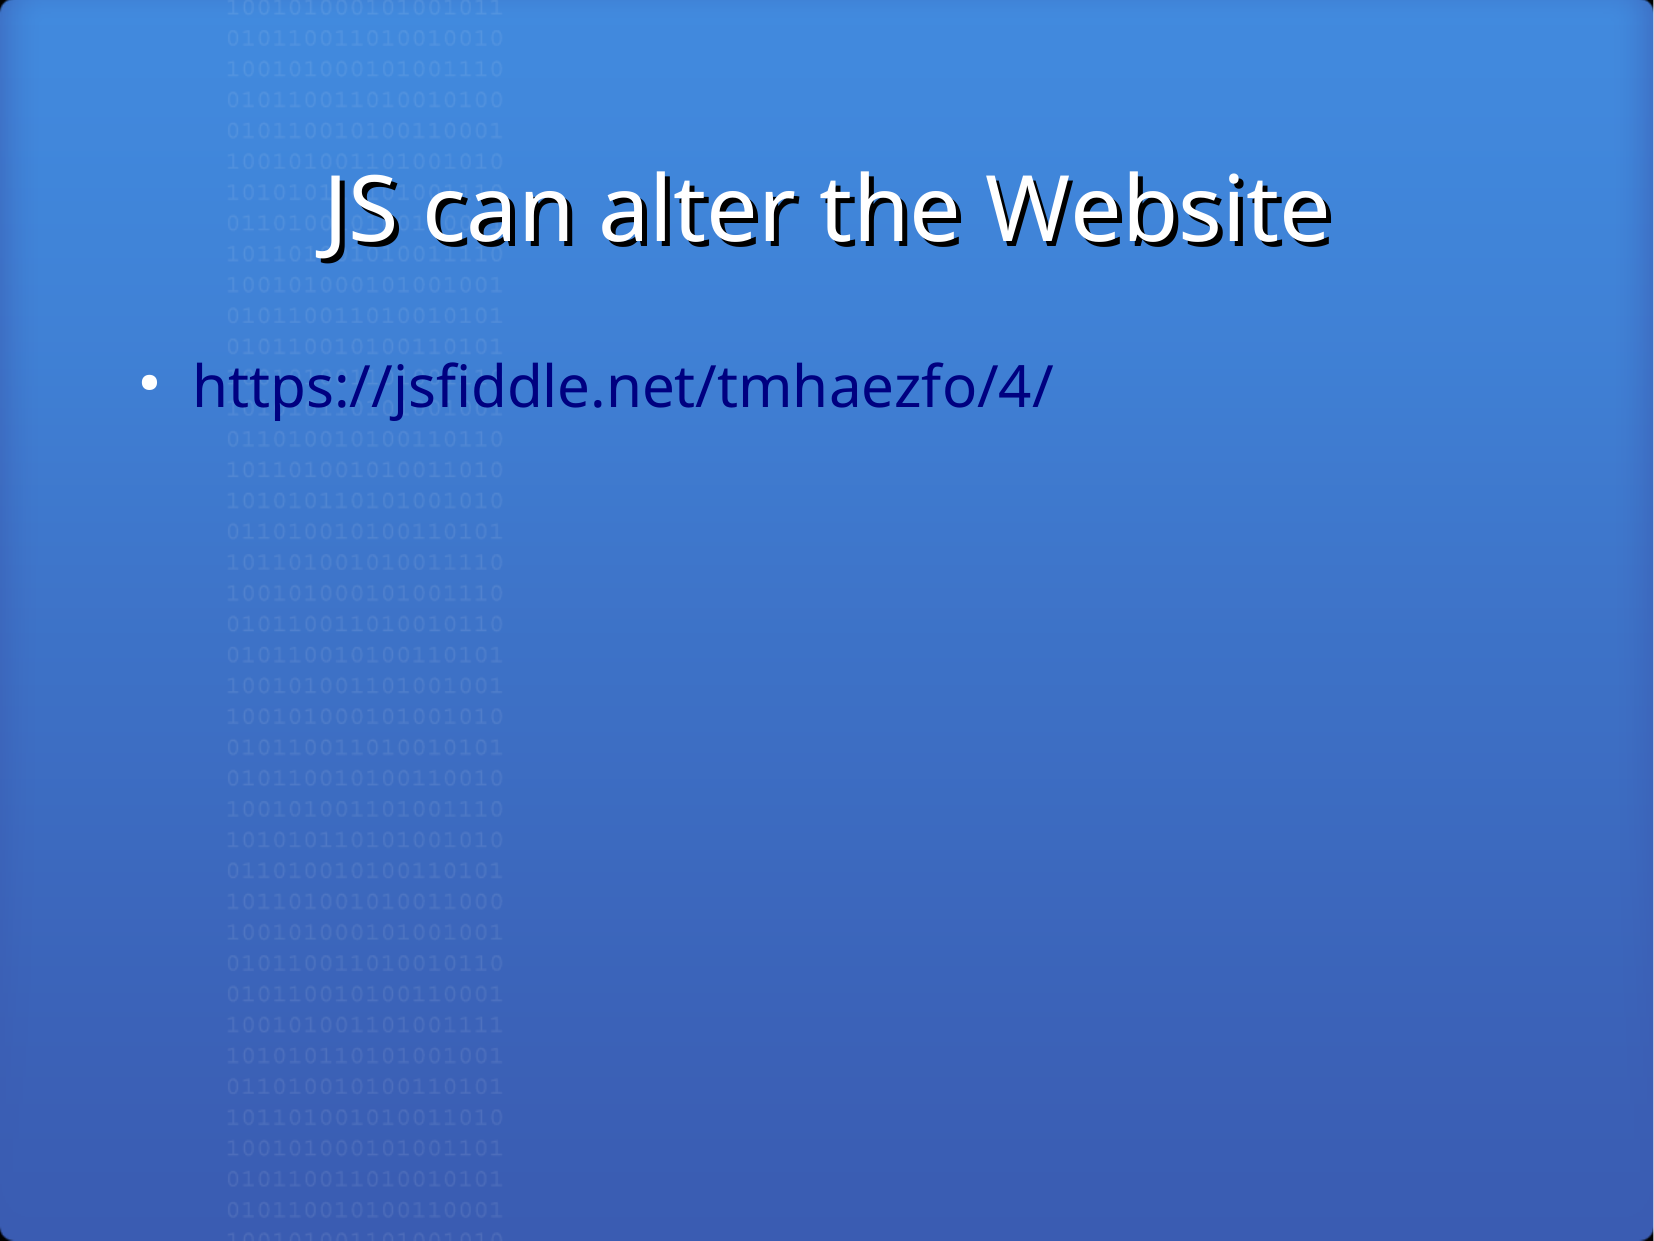

# JS can alter the Website
https://jsfiddle.net/tmhaezfo/4/